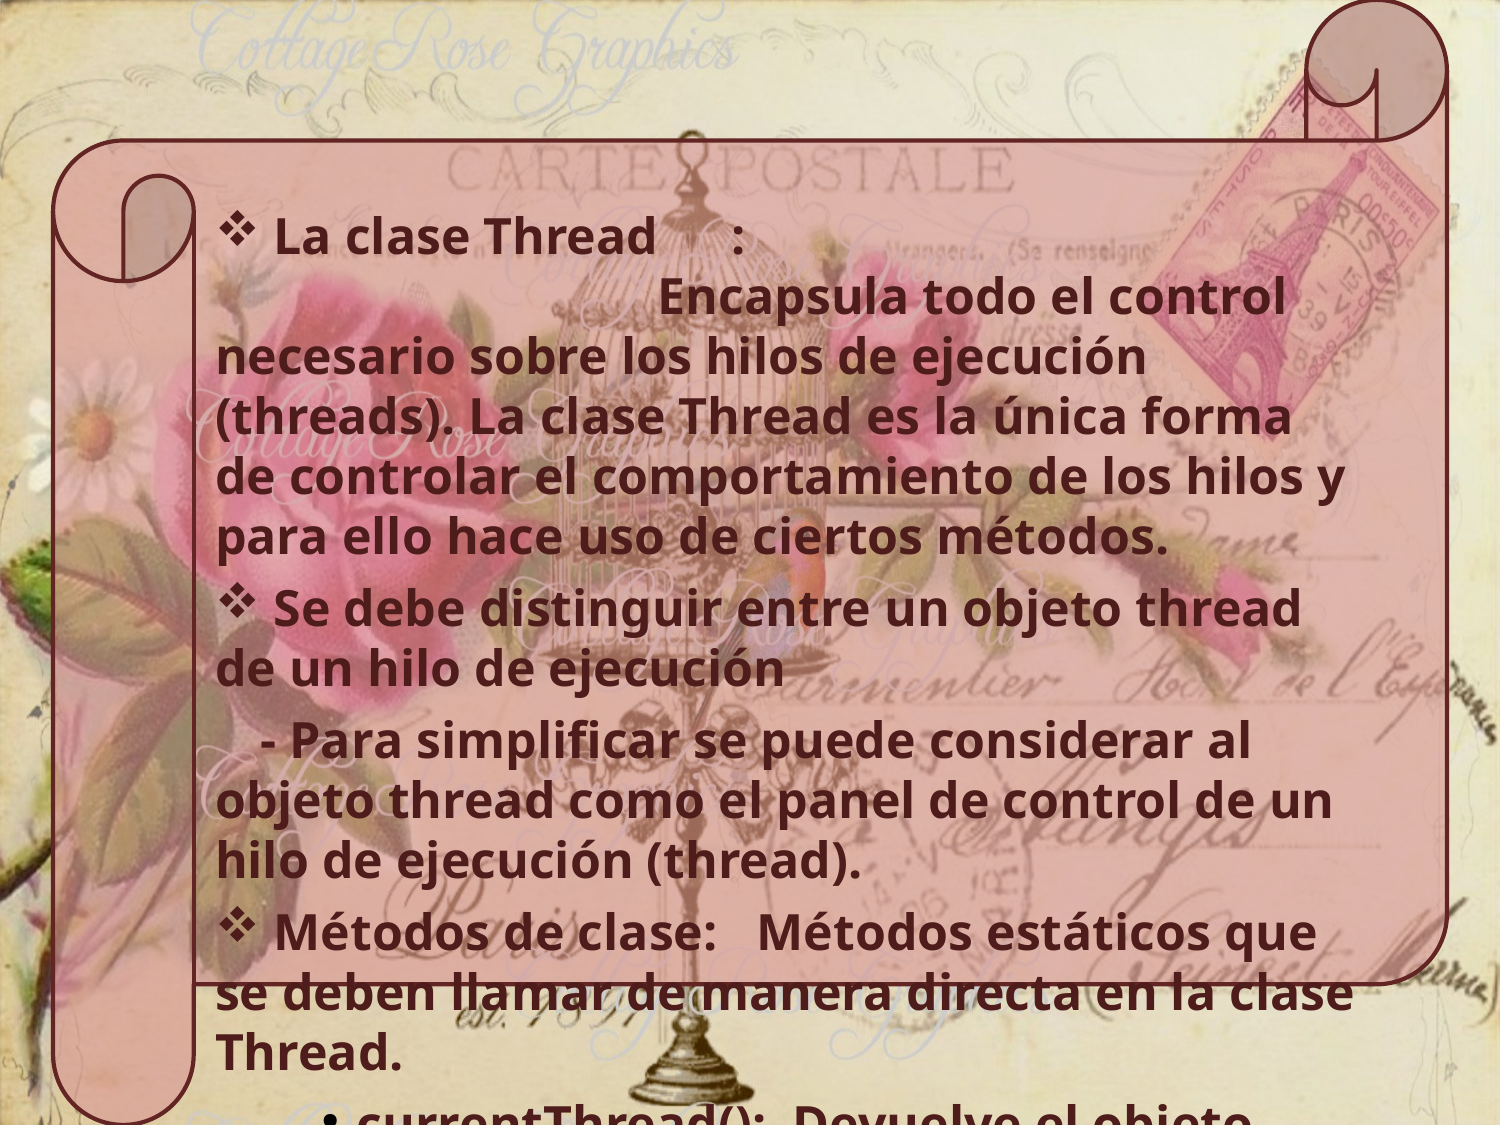

La clase Thread	: 														Encapsula todo el control necesario sobre los hilos de ejecución (threads). La clase Thread es la única forma de controlar el comportamiento de los hilos y para ello hace uso de ciertos métodos.
 Se debe distinguir entre un objeto thread de un hilo de ejecución
- Para simplificar se puede considerar al objeto thread como el panel de control de un hilo de ejecución (thread).
 Métodos de clase: Métodos estáticos que se deben llamar de manera directa en la clase Thread.
currentThread(): Devuelve el objeto thread que representa al hilo de ejecución que se ejecuta actualmente.
#